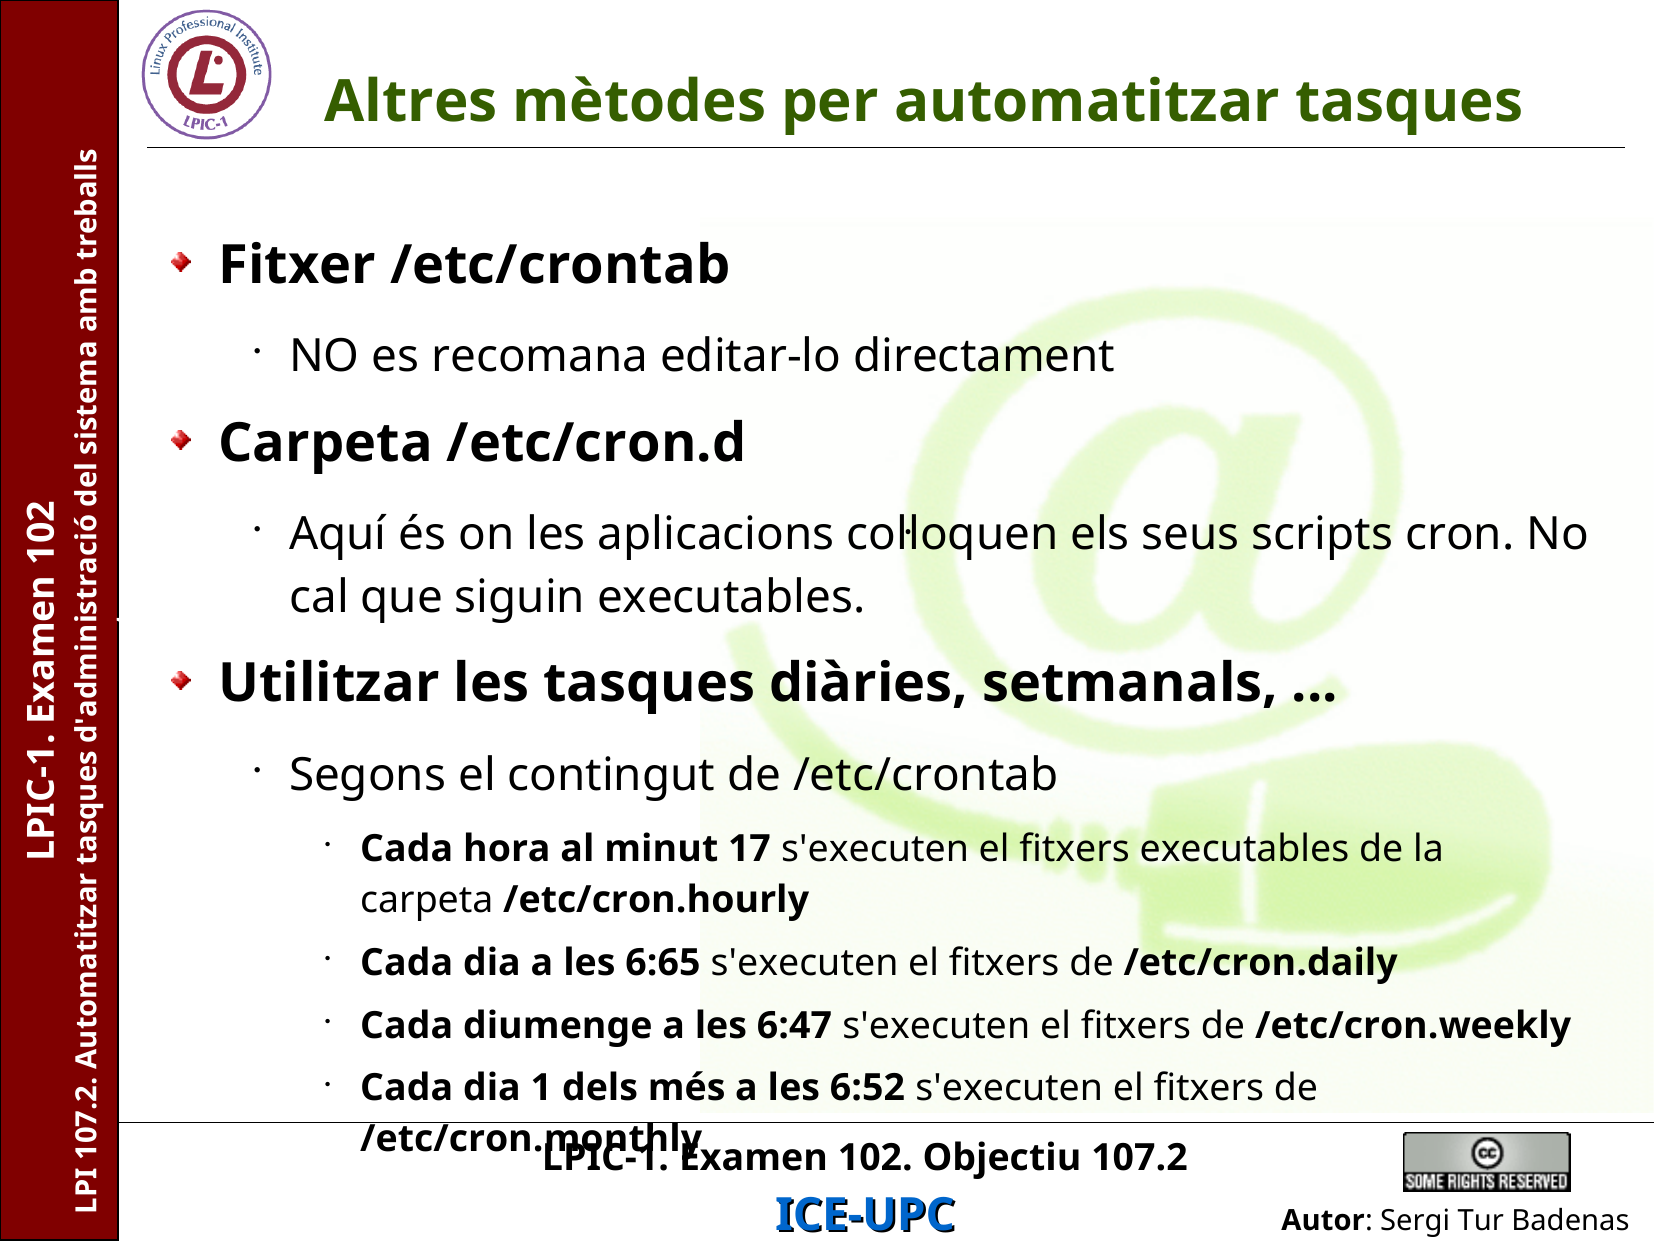

# Altres mètodes per automatitzar tasques
Fitxer /etc/crontab
NO es recomana editar-lo directament
Carpeta /etc/cron.d
Aquí és on les aplicacions col·loquen els seus scripts cron. No cal que siguin executables.
Utilitzar les tasques diàries, setmanals, ...
Segons el contingut de /etc/crontab
Cada hora al minut 17 s'executen el fitxers executables de la carpeta /etc/cron.hourly
Cada dia a les 6:65 s'executen el fitxers de /etc/cron.daily
Cada diumenge a les 6:47 s'executen el fitxers de /etc/cron.weekly
Cada dia 1 dels més a les 6:52 s'executen el fitxers de /etc/cron.monthly